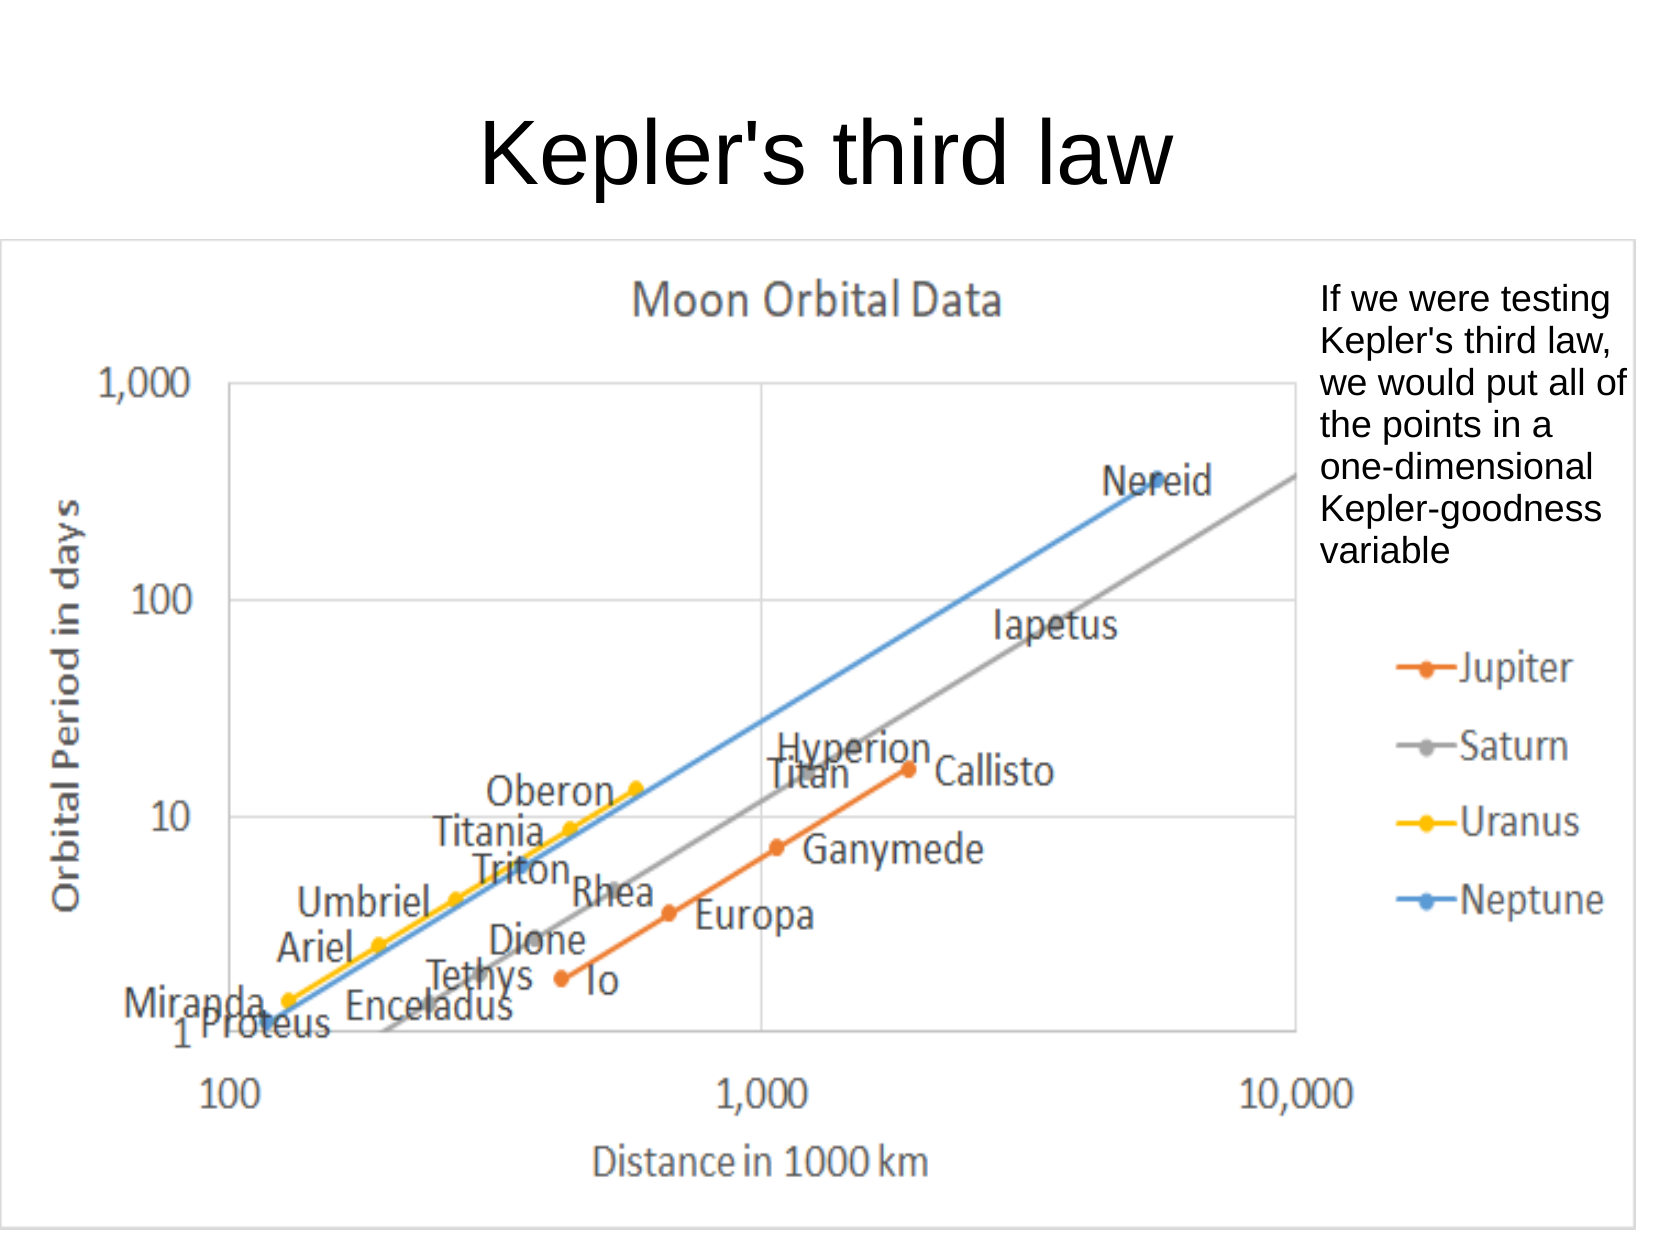

# Kepler's third law
If we were testing Kepler's third law,
we would put all of the points in a one-dimensional Kepler-goodness variable